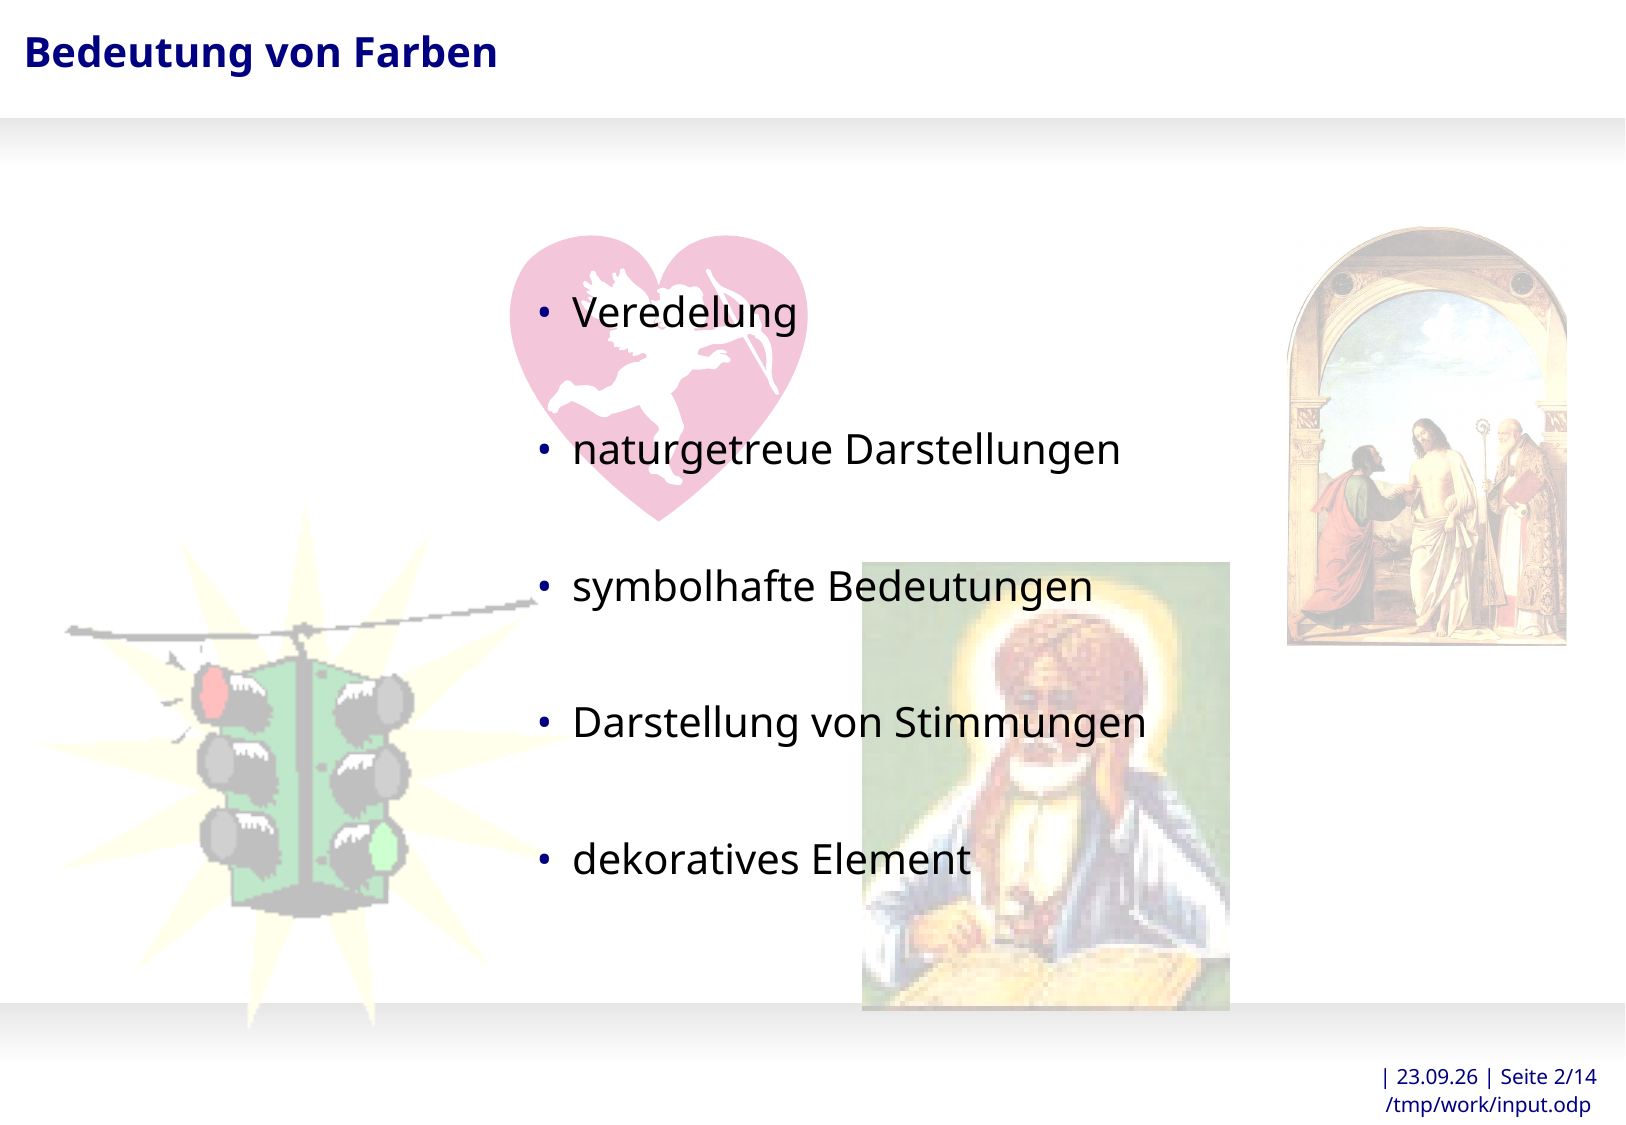

# Bedeutung von Farben
Veredelung
naturgetreue Darstellungen
symbolhafte Bedeutungen
Darstellung von Stimmungen
dekoratives Element